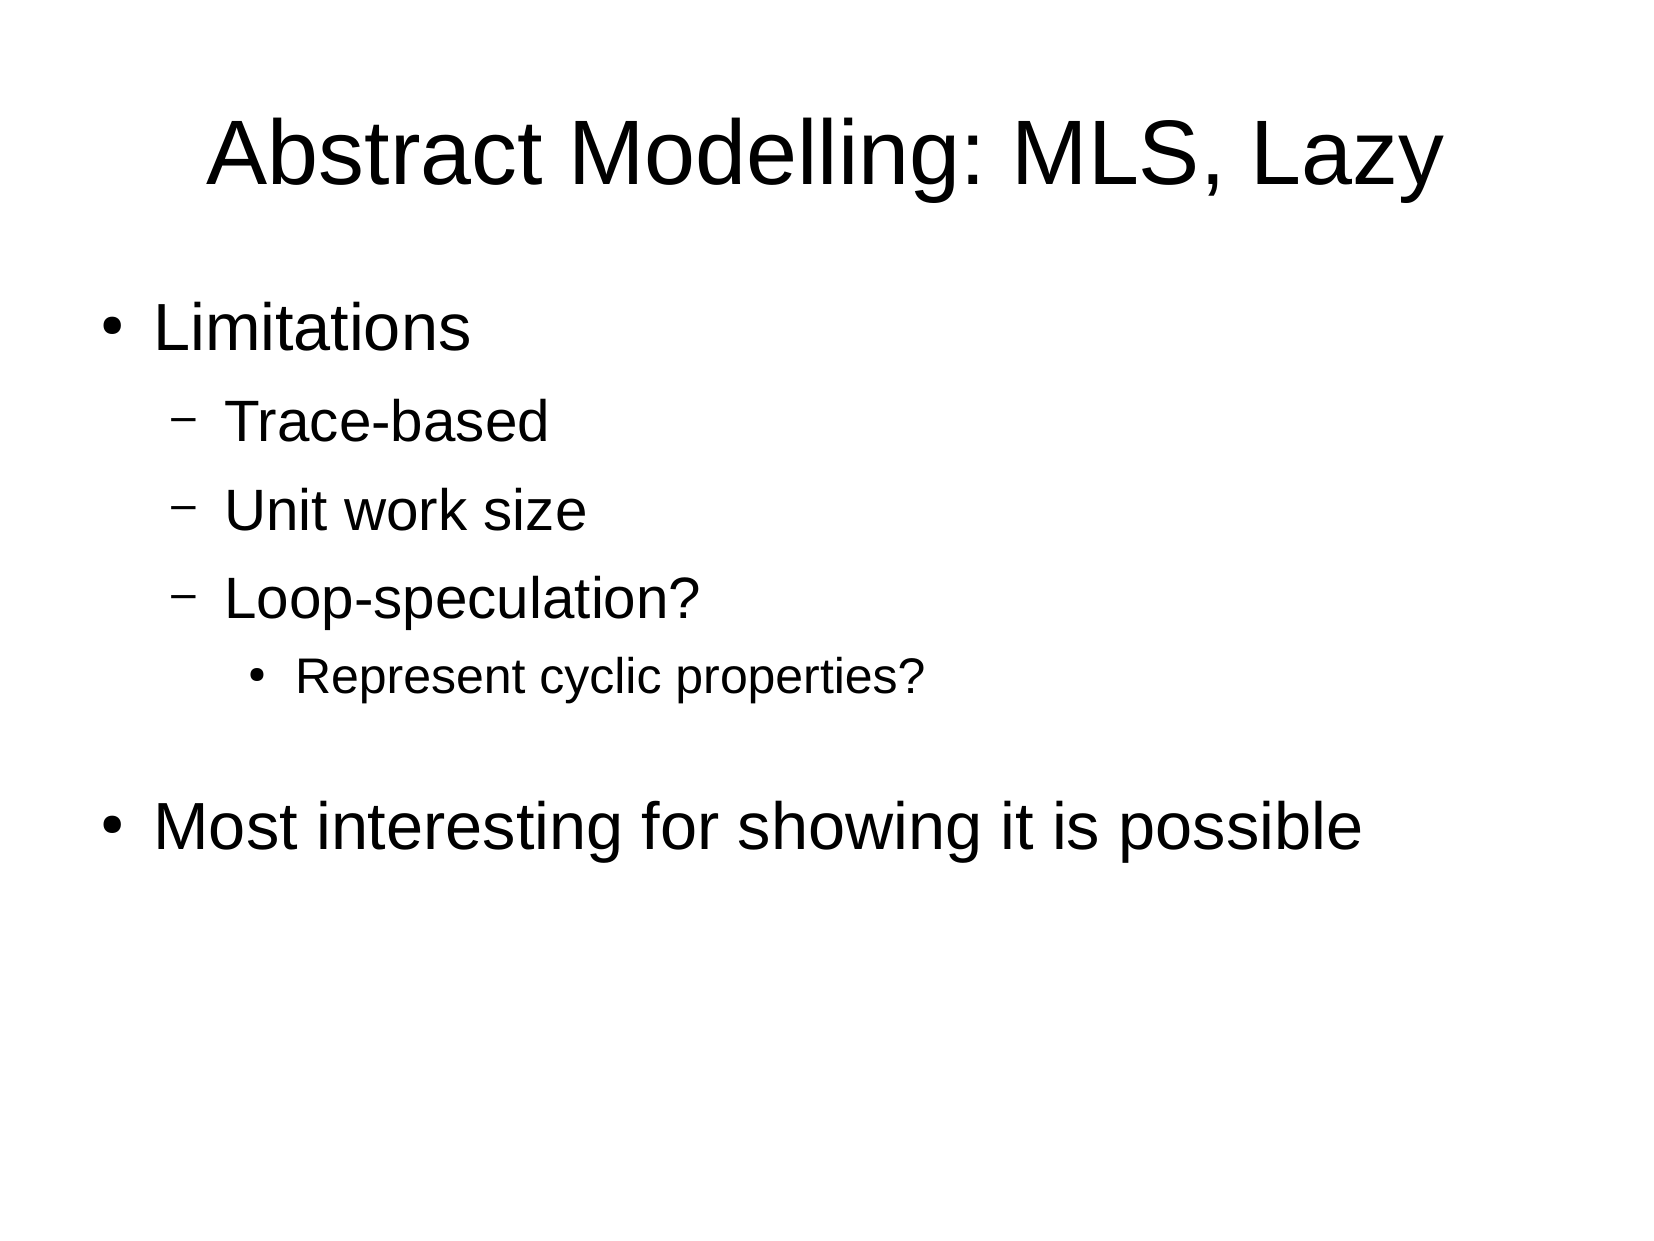

# Abstract Modelling: MLS, Lazy
Limitations
Trace-based
Unit work size
Loop-speculation?
Represent cyclic properties?
Most interesting for showing it is possible